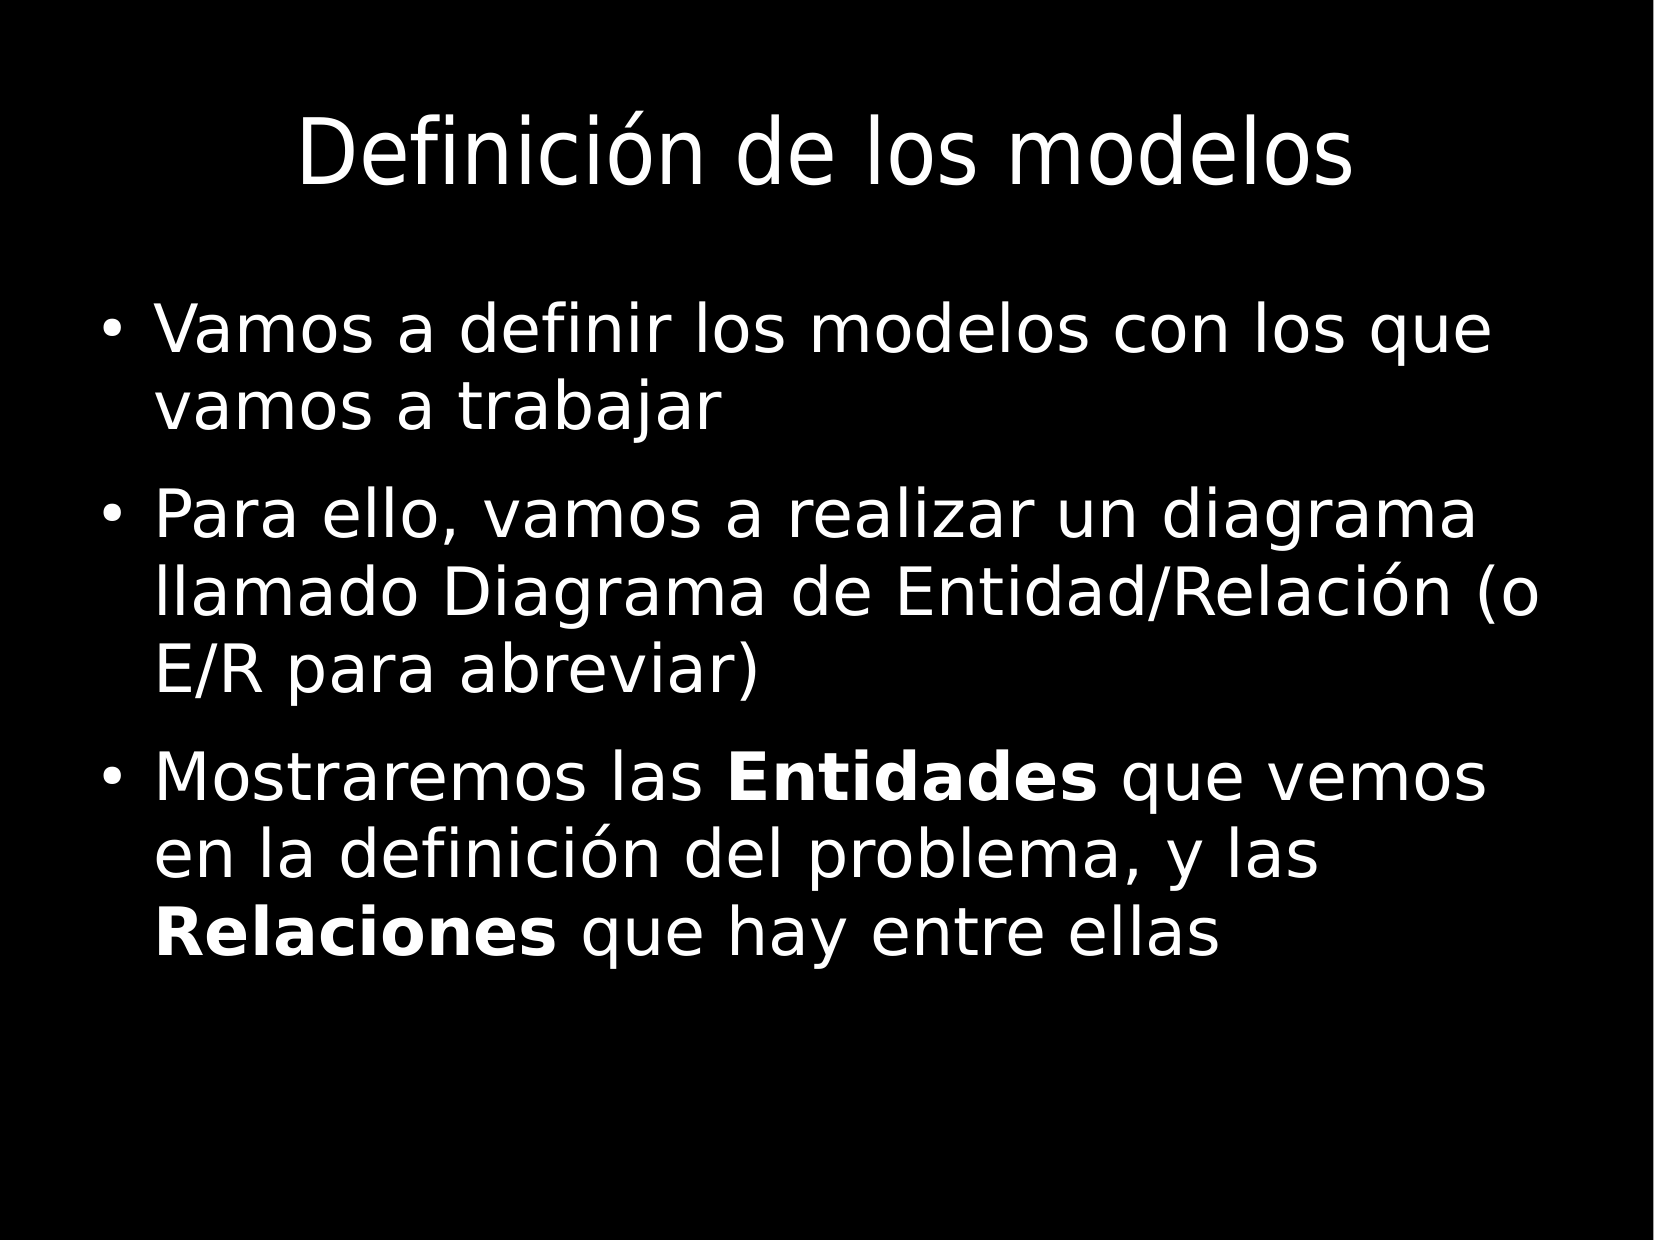

# Definición de los modelos
Vamos a definir los modelos con los que vamos a trabajar
Para ello, vamos a realizar un diagrama llamado Diagrama de Entidad/Relación (o E/R para abreviar)
Mostraremos las Entidades que vemos en la definición del problema, y las Relaciones que hay entre ellas